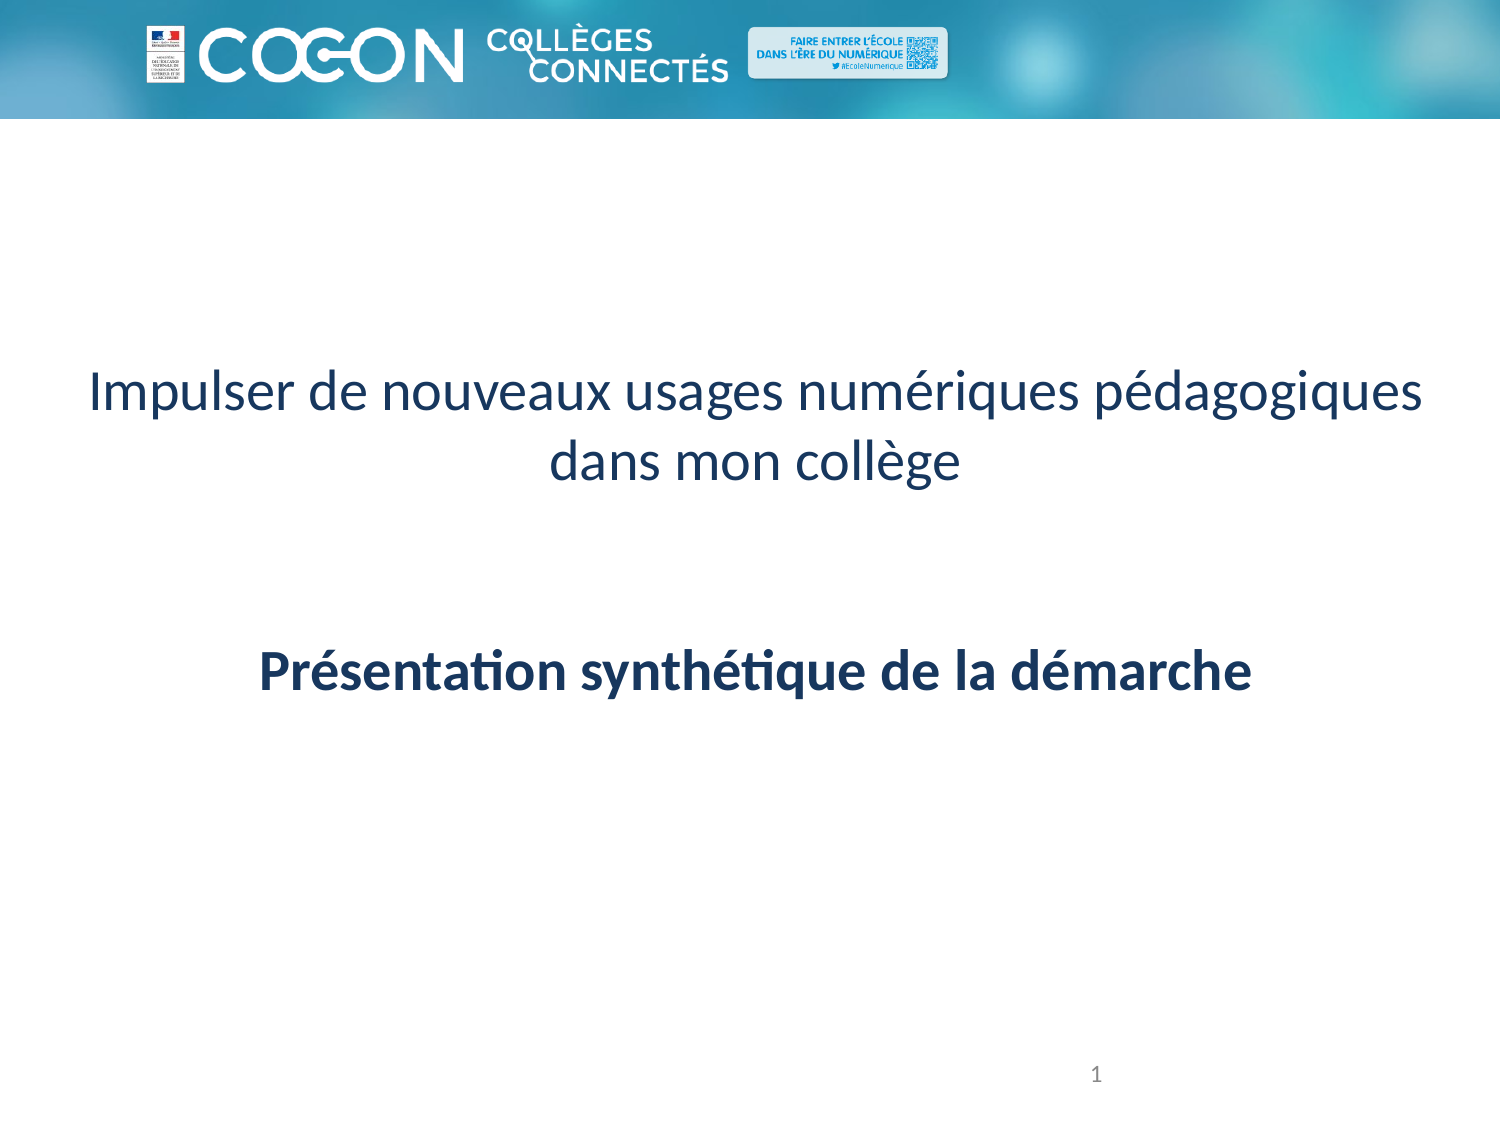

# Impulser de nouveaux usages numériques pédagogiques dans mon collège Présentation synthétique de la démarche